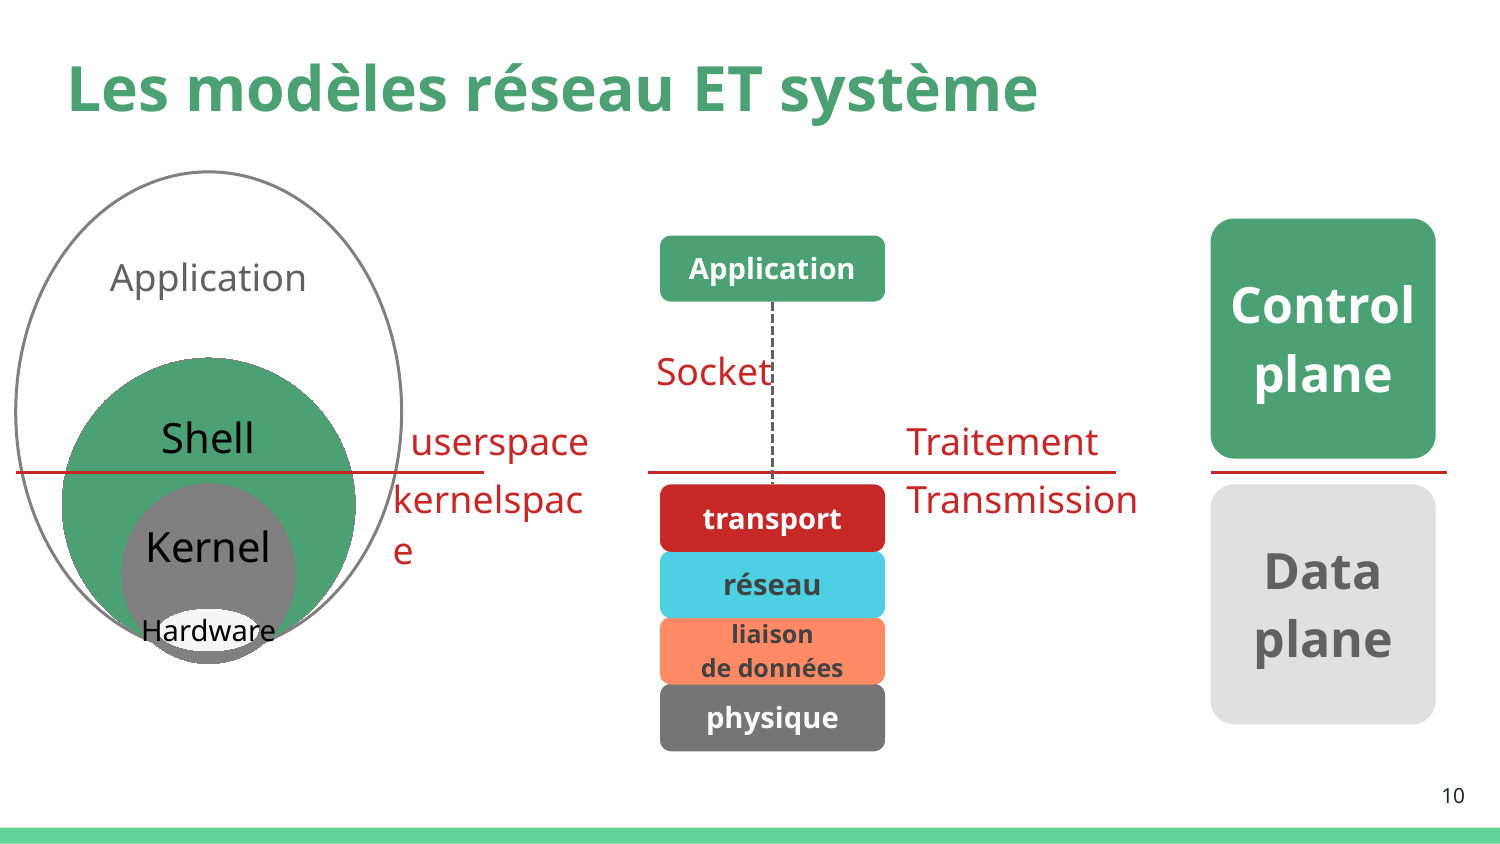

# Les modèles réseau ET système
Application
Control
plane
Application
Socket
Shell
userspace
Traitement
kernelspace
Transmission
Kernel
transport
Data
plane
réseau
Hardware
liaison
de données
physique